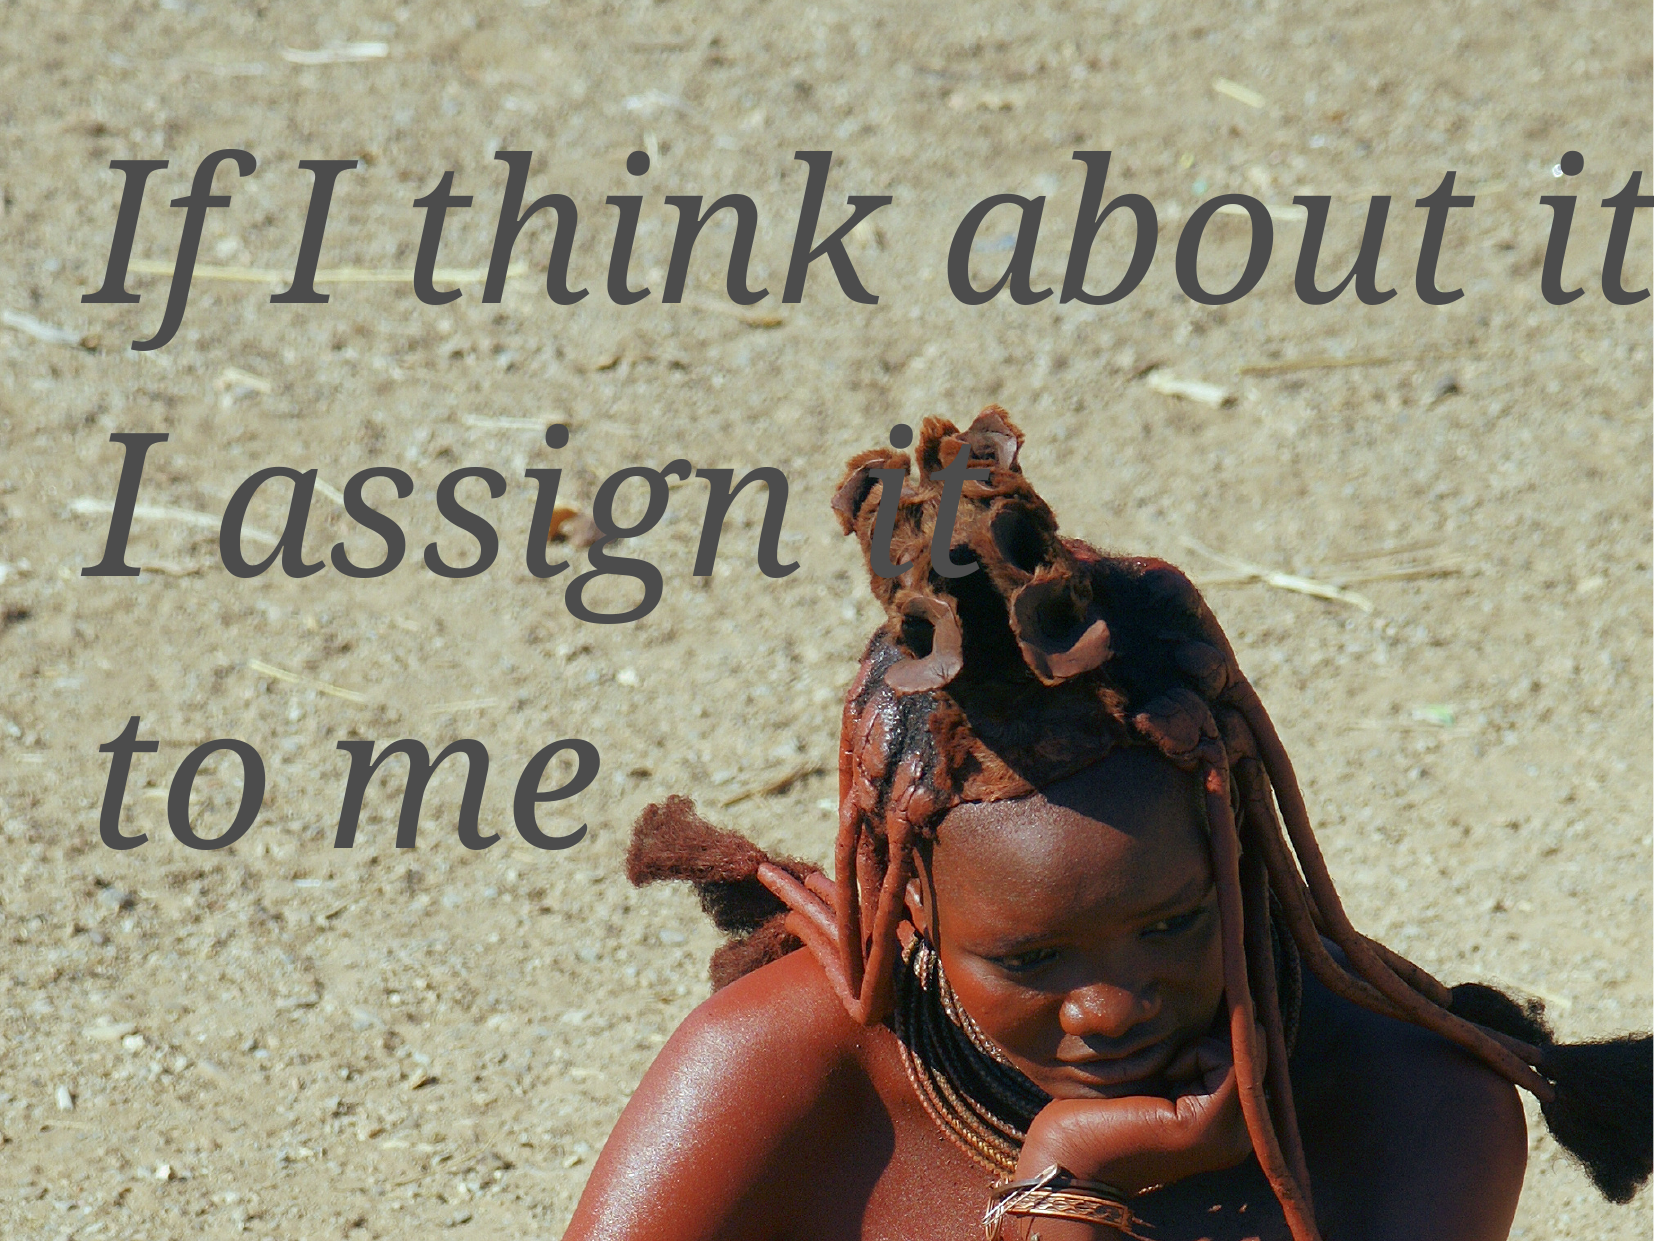

If I think about it,
I assign it
to me